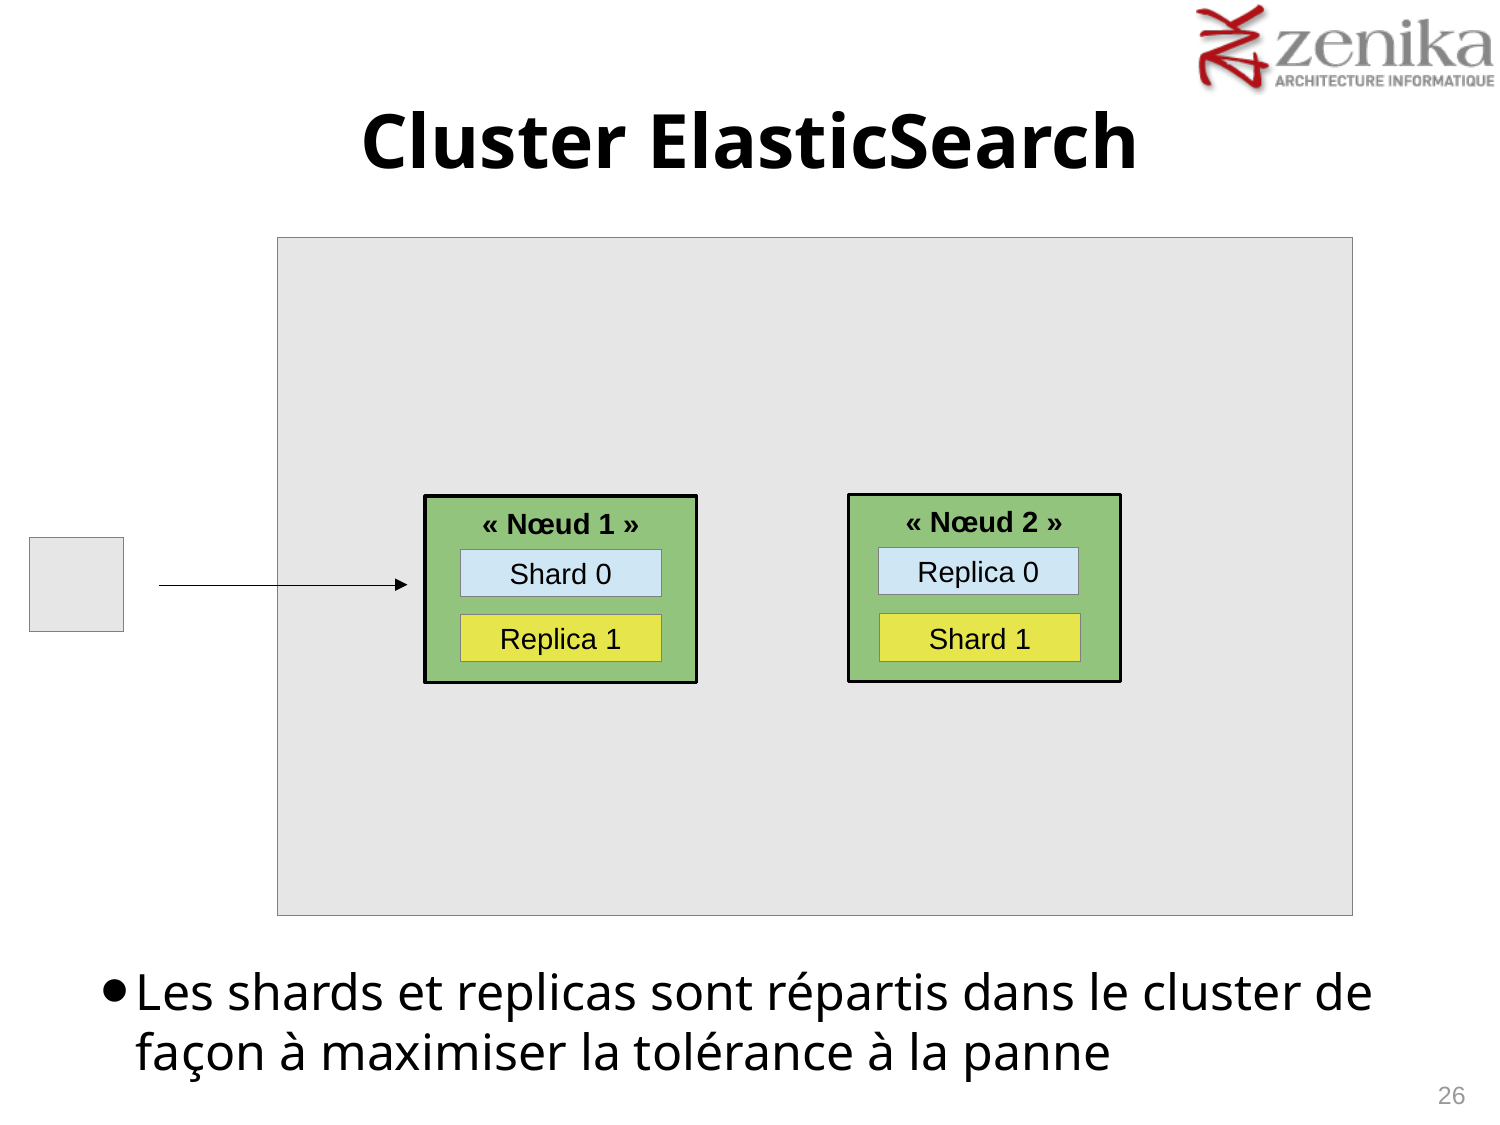

Cluster ElasticSearch
« Nœud 2 »
« Nœud 1 »
Replica 0
Shard 0
Shard 1
Replica 1
Les shards et replicas sont répartis dans le cluster de façon à maximiser la tolérance à la panne